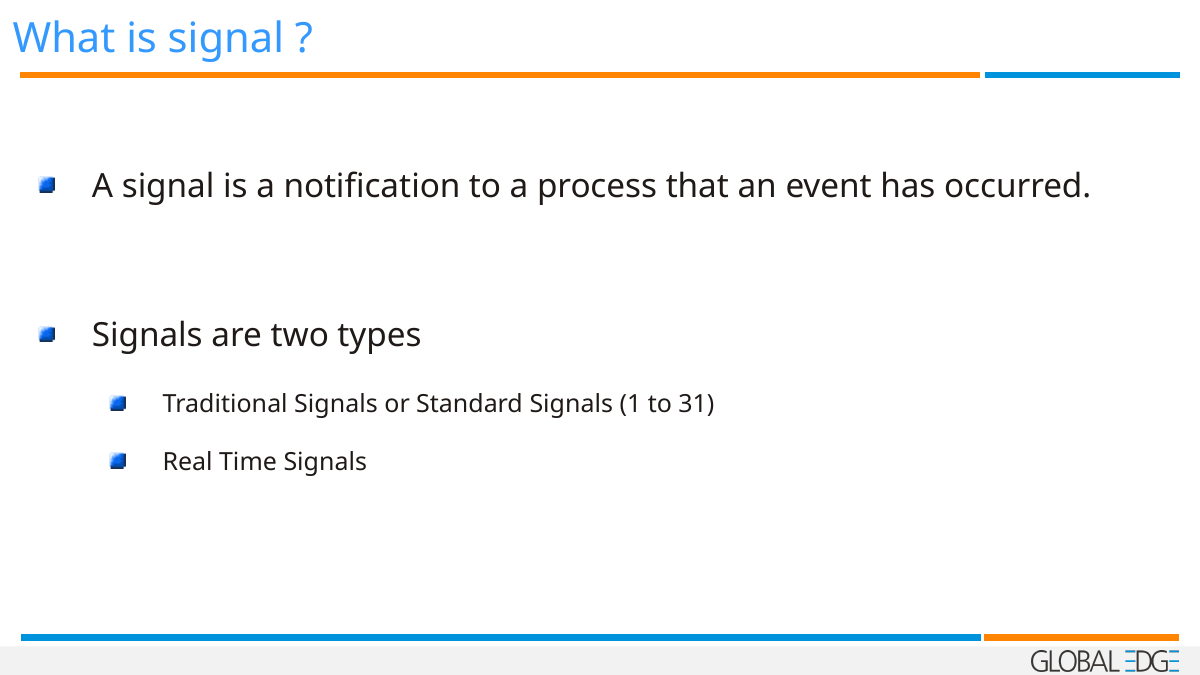

# What is signal ?
A signal is a notification to a process that an event has occurred.
Signals are two types
Traditional Signals or Standard Signals (1 to 31)
Real Time Signals